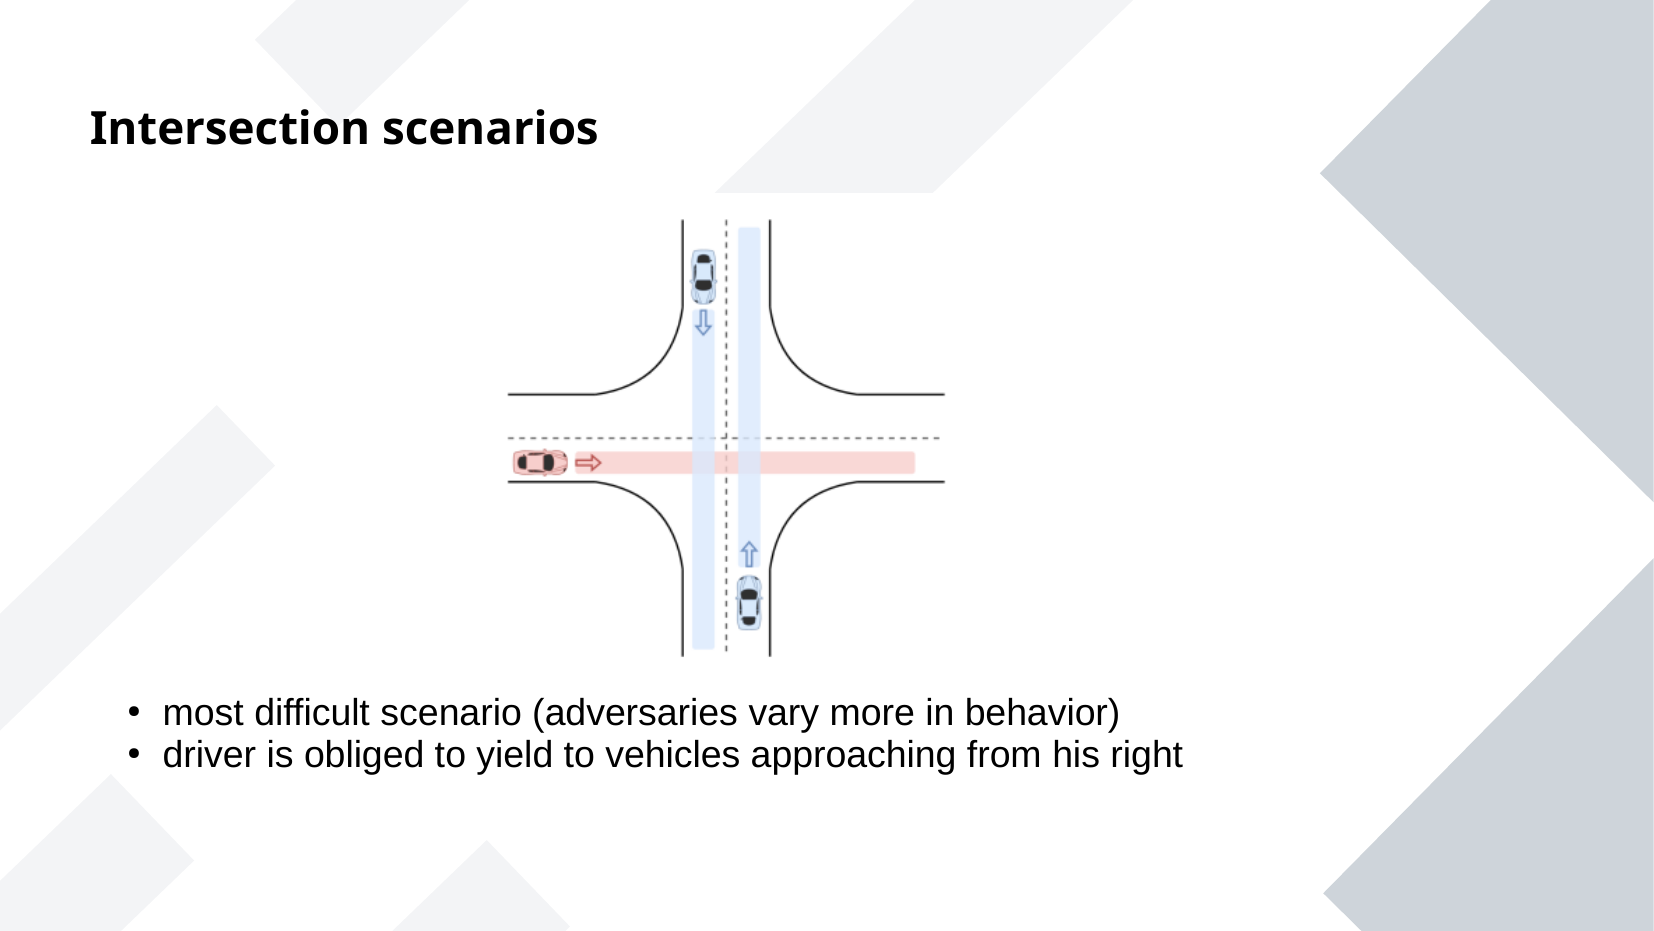

Intersection scenarios
most difficult scenario (adversaries vary more in behavior)
driver is obliged to yield to vehicles approaching from his right